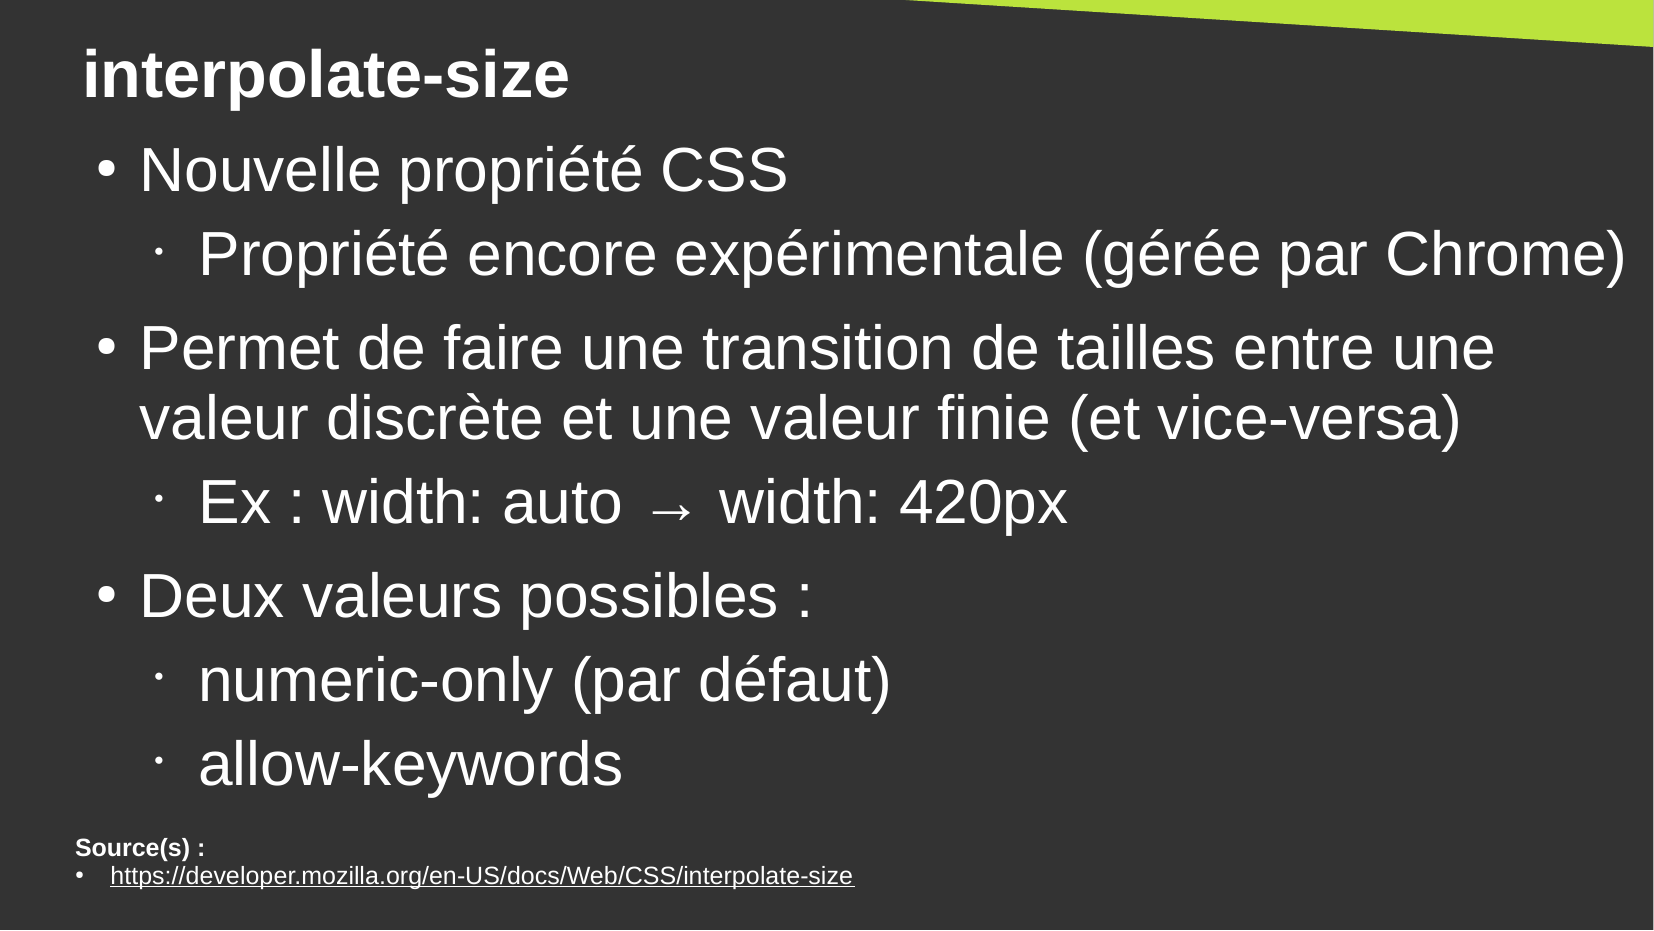

# interpolate-size
Nouvelle propriété CSS
Propriété encore expérimentale (gérée par Chrome)
Permet de faire une transition de tailles entre une valeur discrète et une valeur finie (et vice-versa)
Ex : width: auto → width: 420px
Deux valeurs possibles :
numeric-only (par défaut)
allow-keywords
Source(s) :
https://developer.mozilla.org/en-US/docs/Web/CSS/interpolate-size